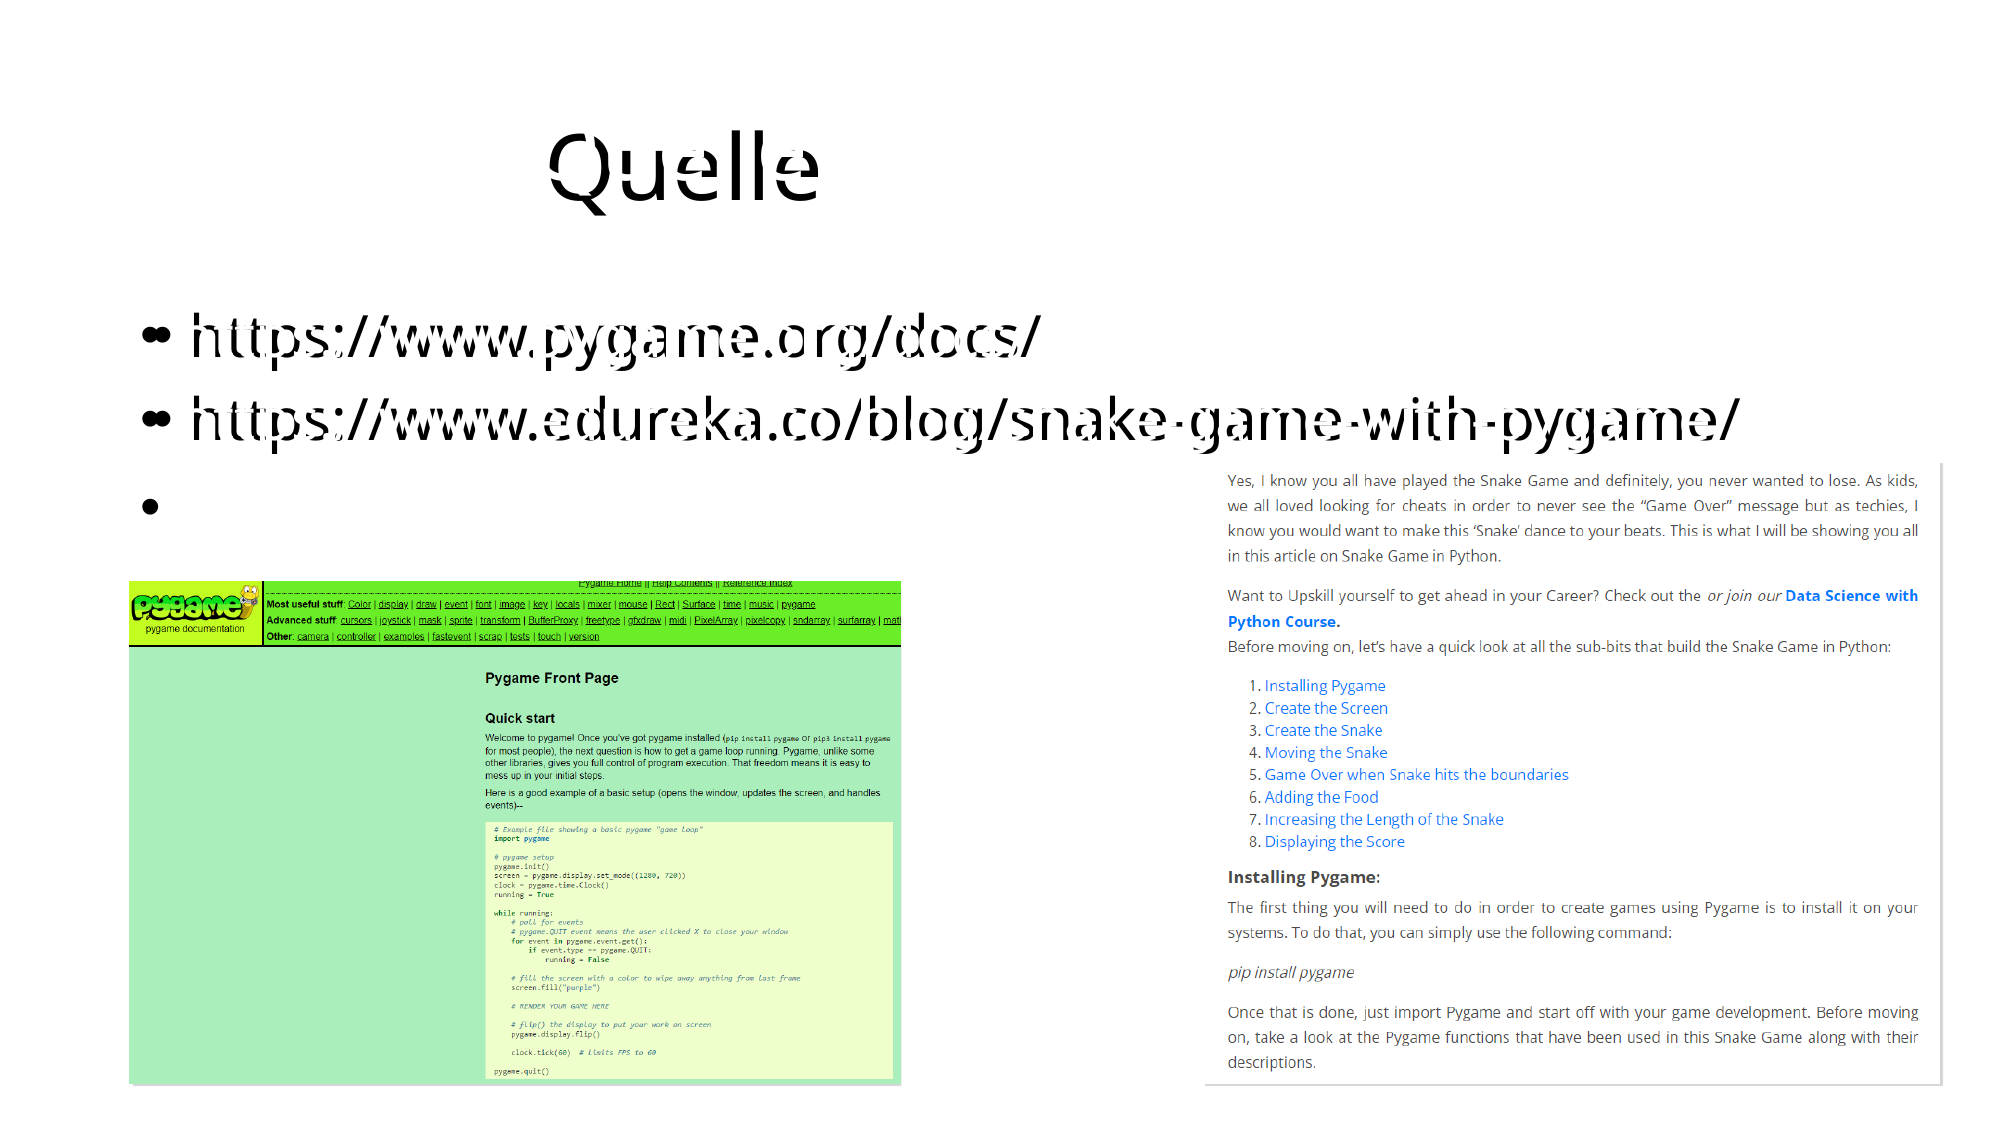

Quelle
Quelle
https://www.pygame.org/docs/
https://www.edureka.co/blog/snake-game-with-pygame/
# https://www.pygame.org/docs/
https://www.edureka.co/blog/snake-game-with-pygame/